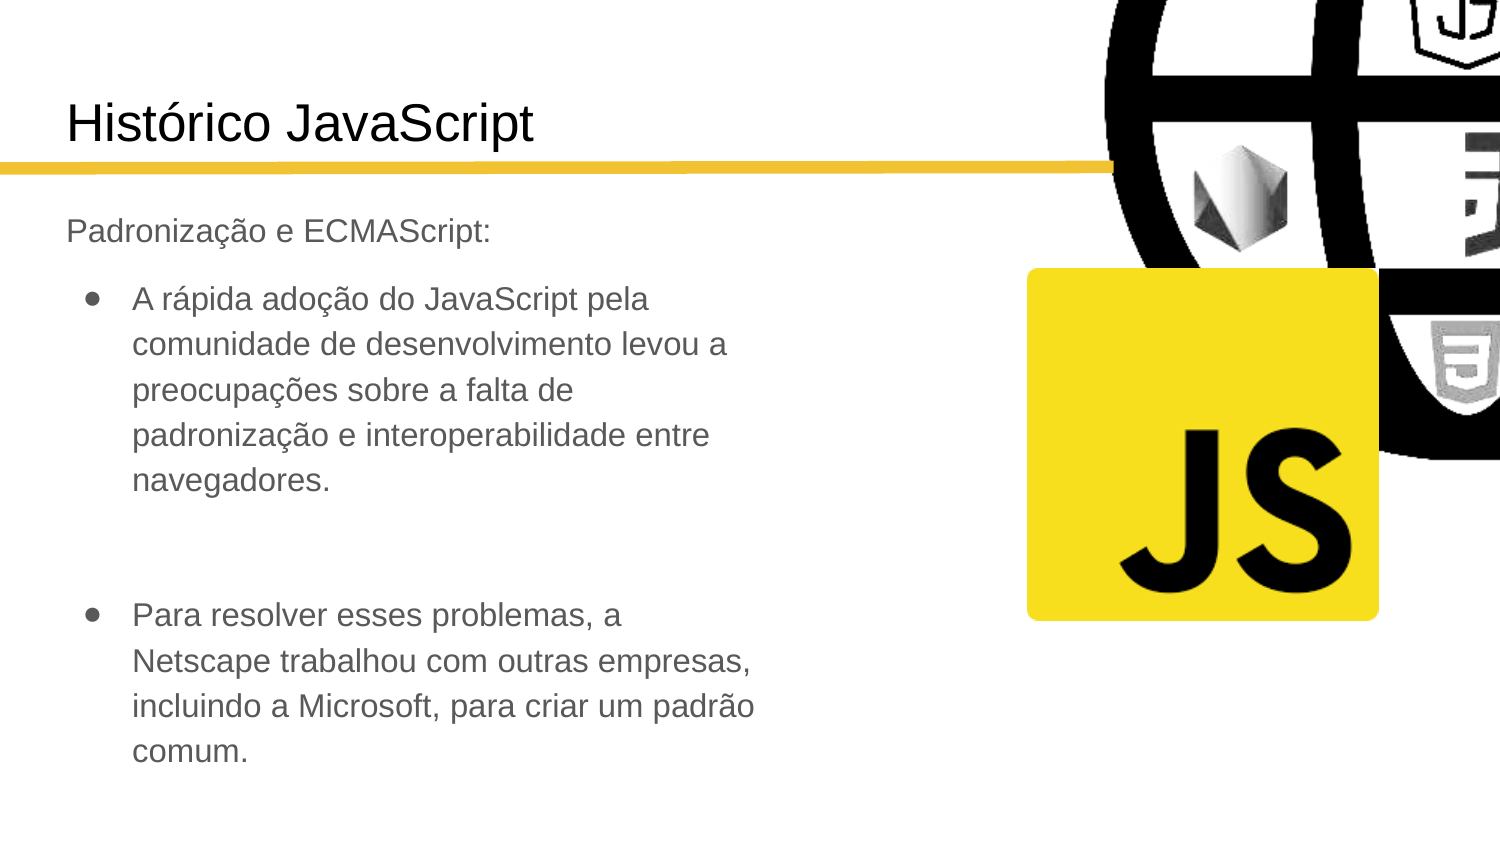

# Histórico JavaScript
Padronização e ECMAScript:
A rápida adoção do JavaScript pela comunidade de desenvolvimento levou a preocupações sobre a falta de padronização e interoperabilidade entre navegadores.
Para resolver esses problemas, a Netscape trabalhou com outras empresas, incluindo a Microsoft, para criar um padrão comum.